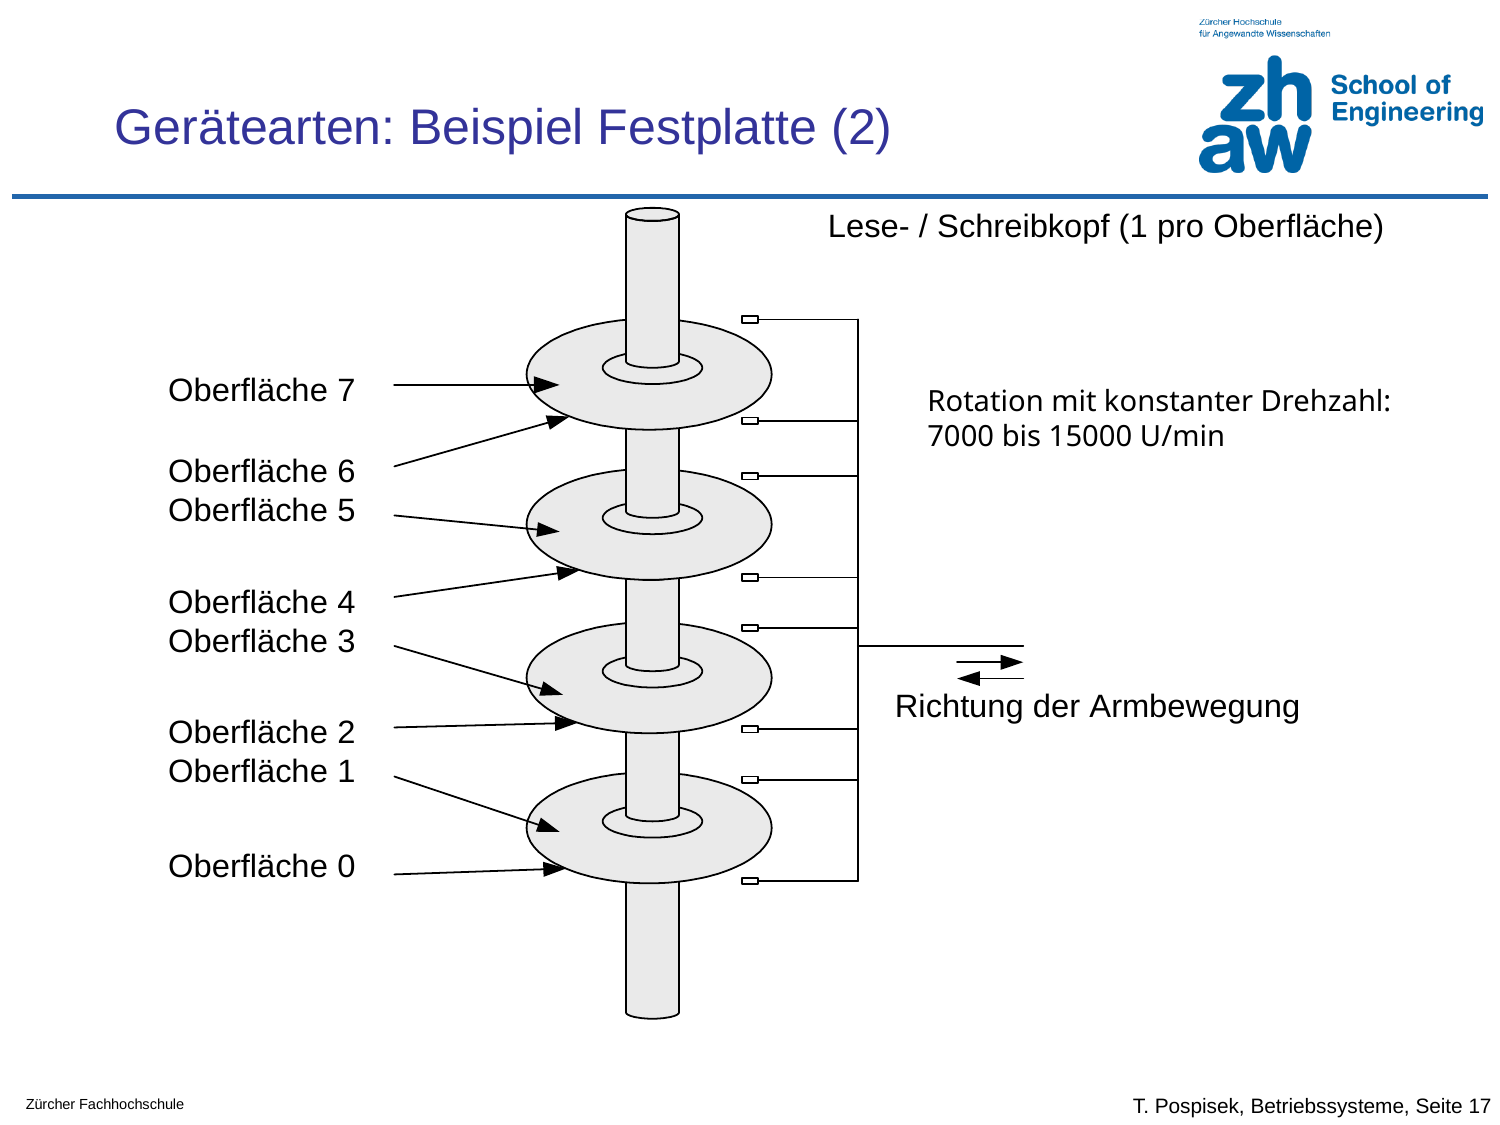

# Gerätearten: Beispiel Festplatte (2)
Rotation mit konstanter Drehzahl: 7000 bis 15000 U/min